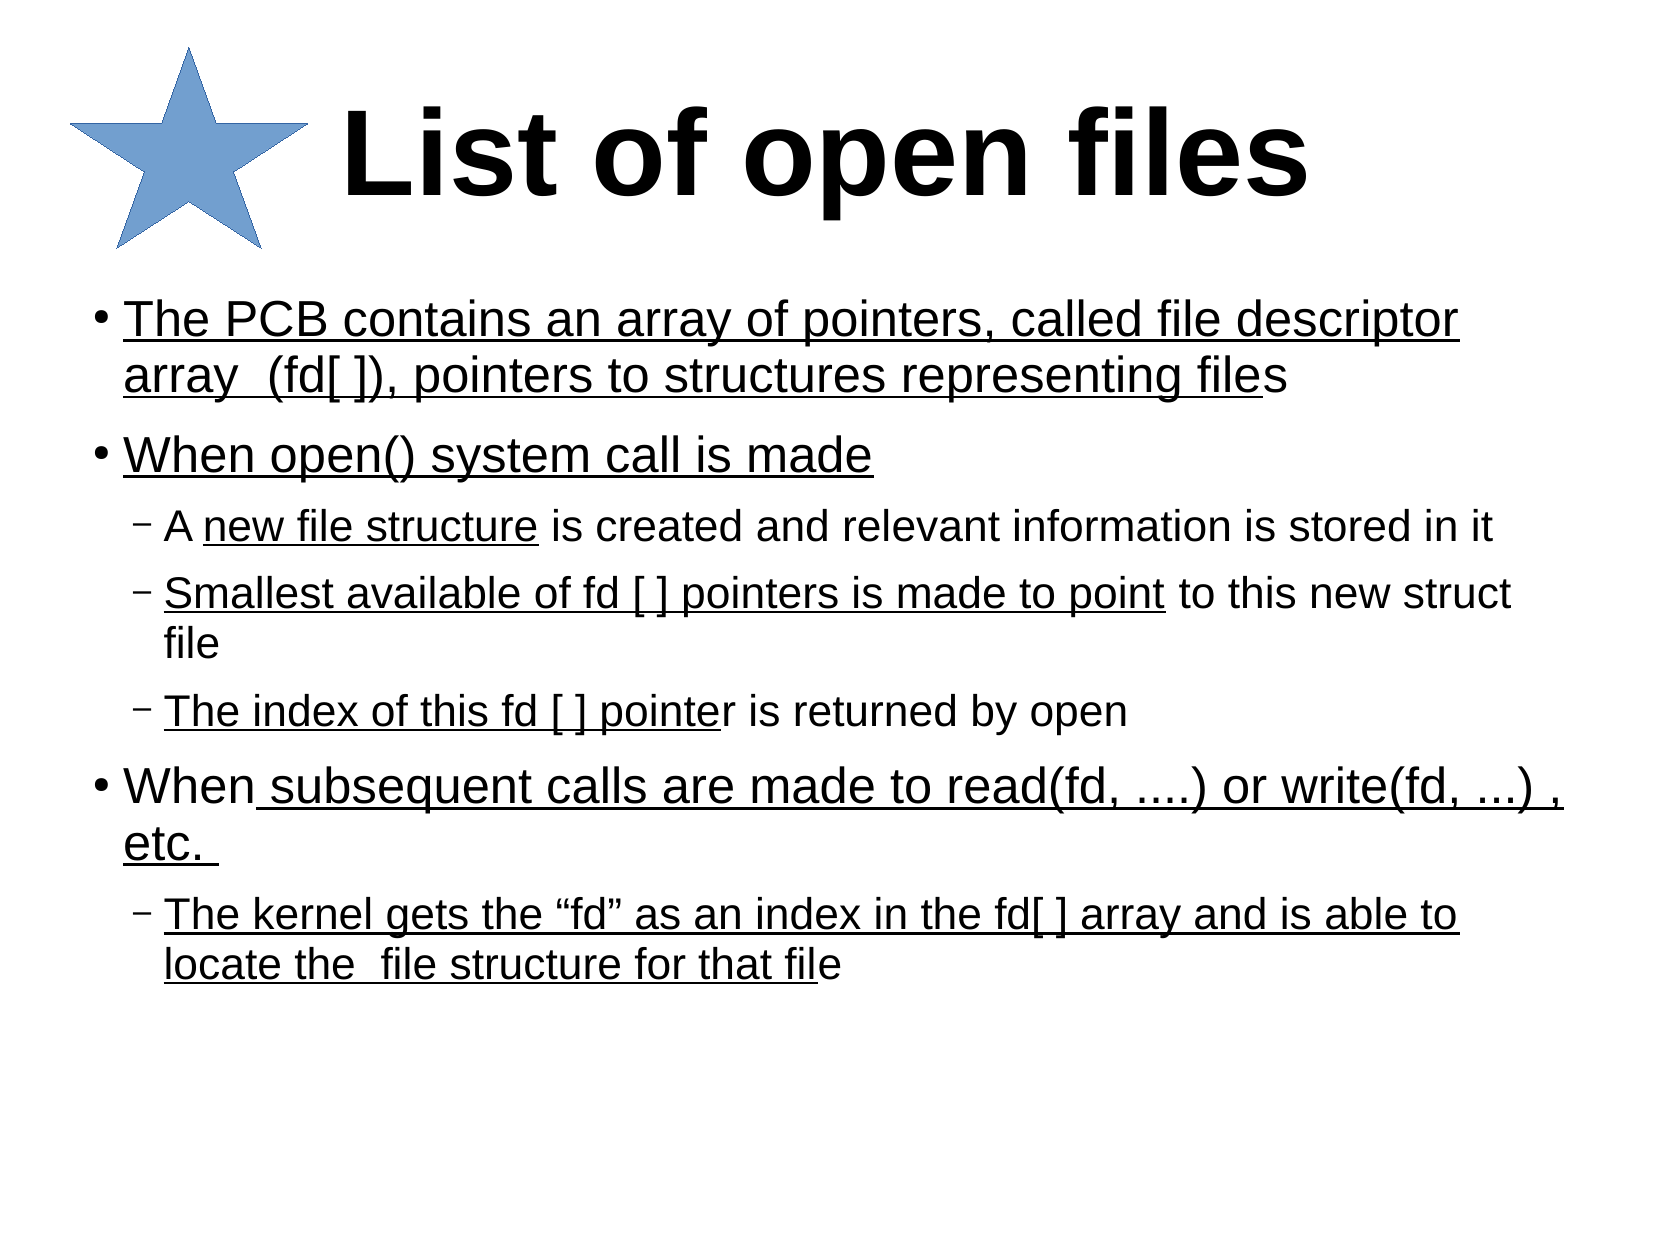

# List of open files
The PCB contains an array of pointers, called file descriptor array (fd[ ]), pointers to structures representing files
When open() system call is made
A new file structure is created and relevant information is stored in it
Smallest available of fd [ ] pointers is made to point to this new struct file
The index of this fd [ ] pointer is returned by open
When subsequent calls are made to read(fd, ....) or write(fd, ...) , etc.
The kernel gets the “fd” as an index in the fd[ ] array and is able to locate the file structure for that file